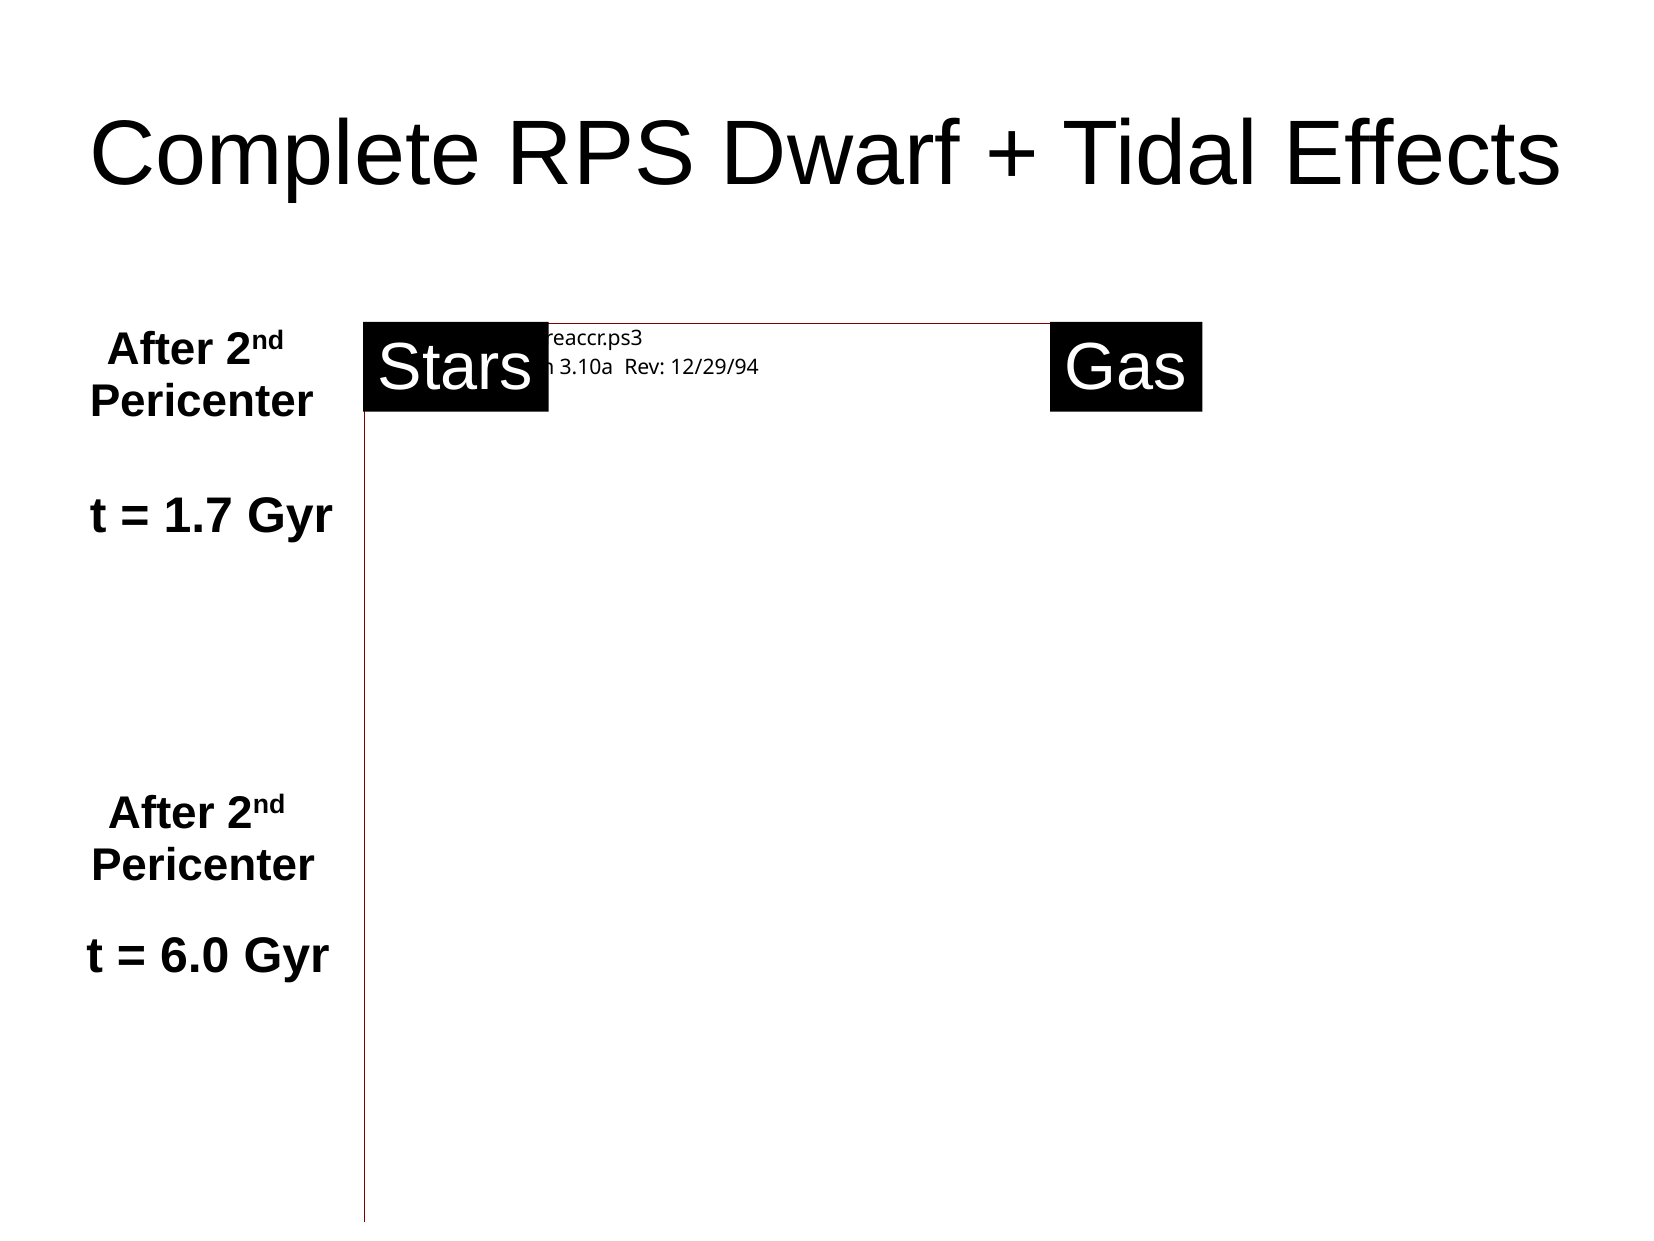

# Complete RPS Dwarf + Tidal Effects
After 2nd
Pericenter
Stars
Gas
t = 1.7 Gyr
After 2nd
Pericenter
t = 6.0 Gyr
10 kpc
10 kpc